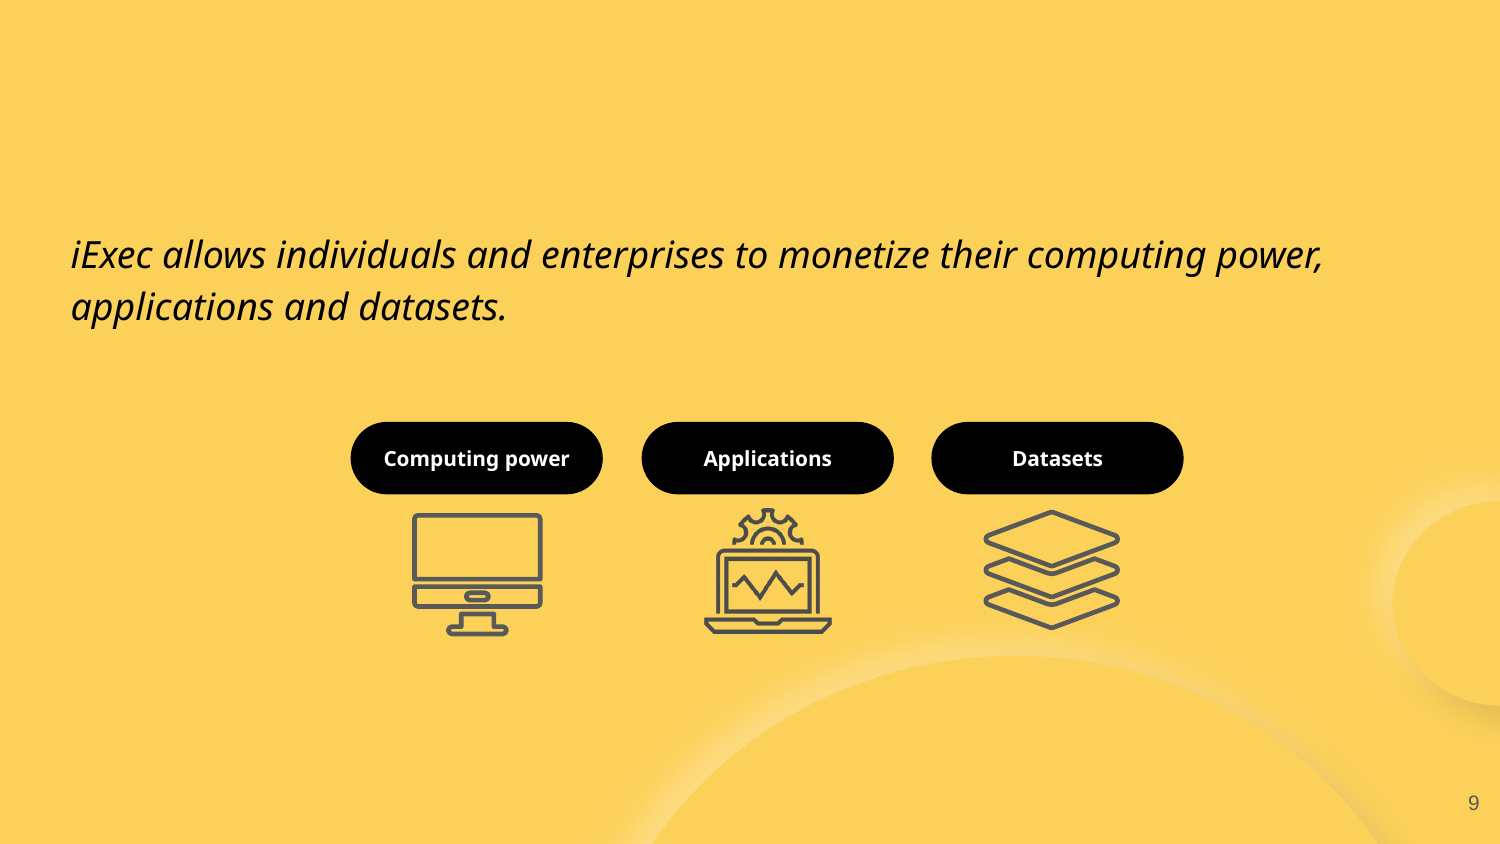

iExec allows individuals and enterprises to monetize their computing power, applications and datasets.
Computing power
Applications
Datasets